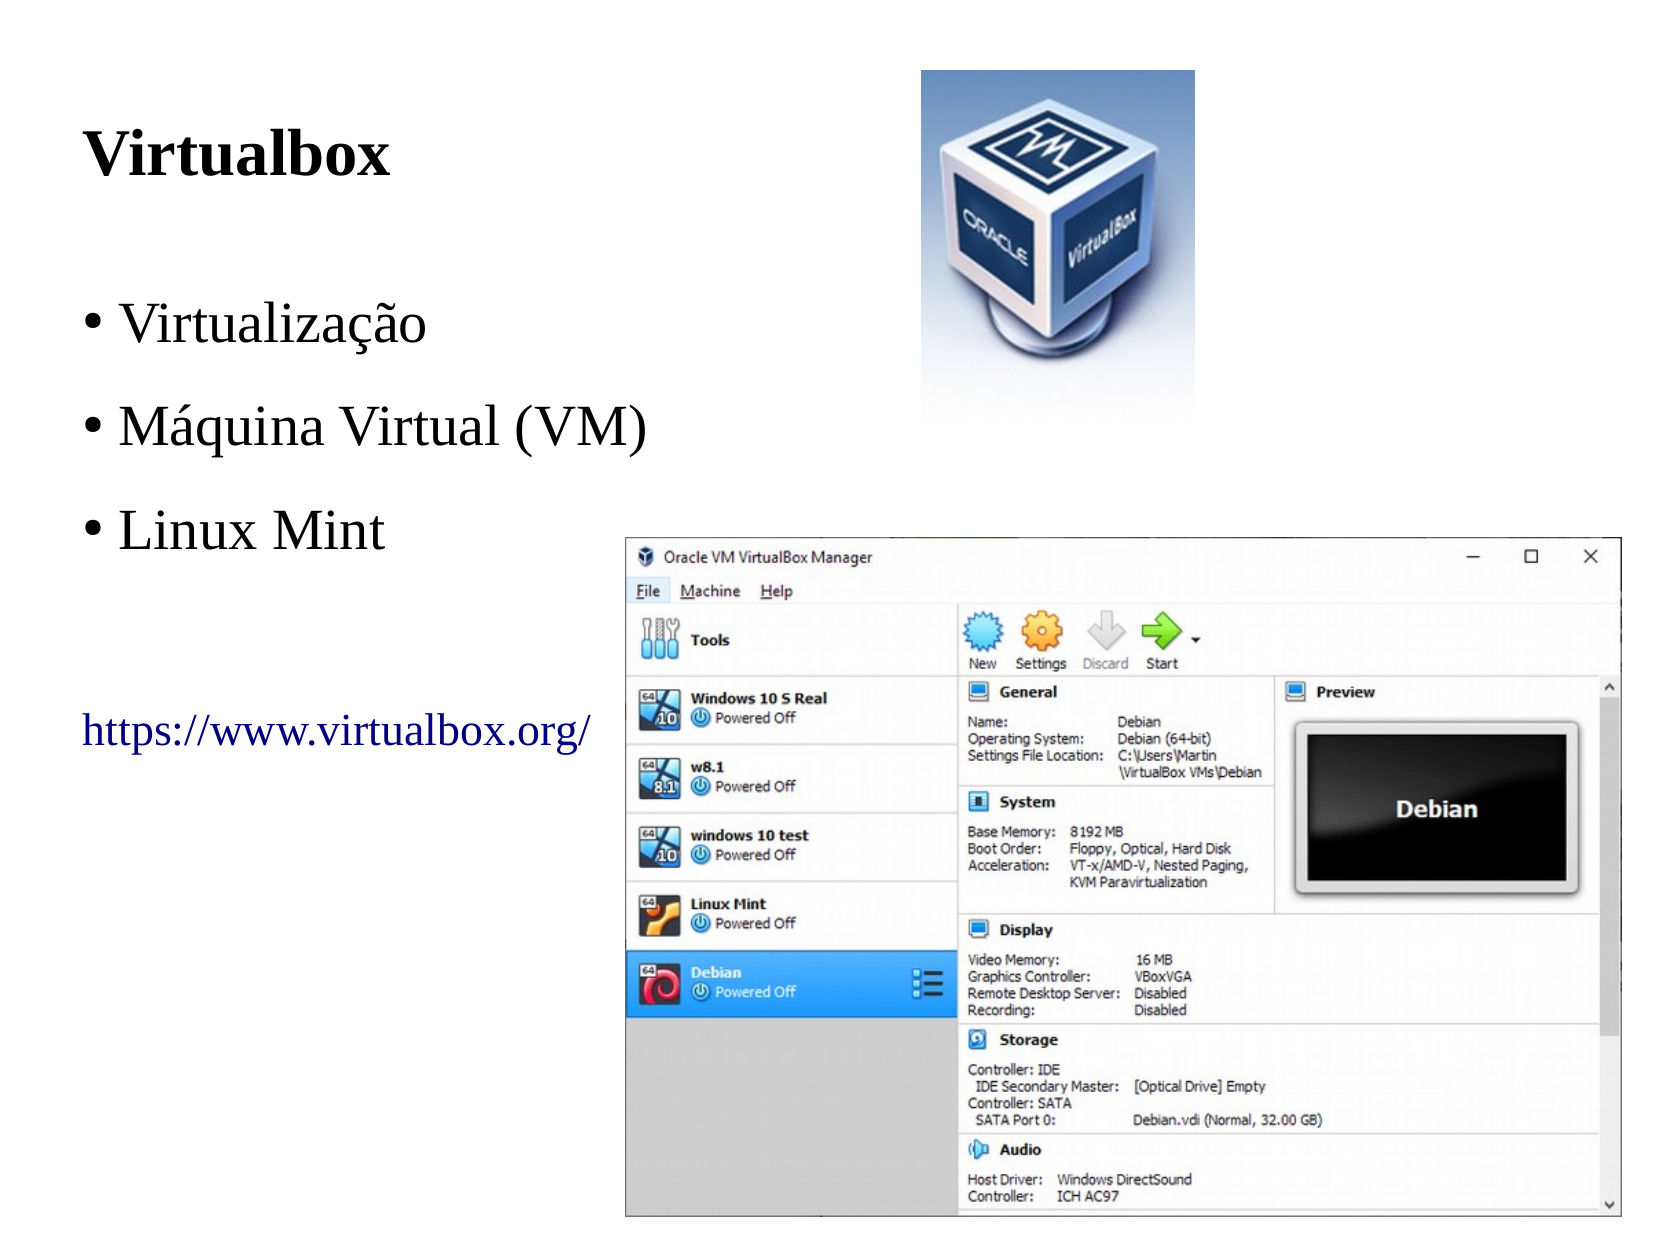

# Virtualbox
Virtualização
Máquina Virtual (VM)
Linux Mint
https://www.virtualbox.org/